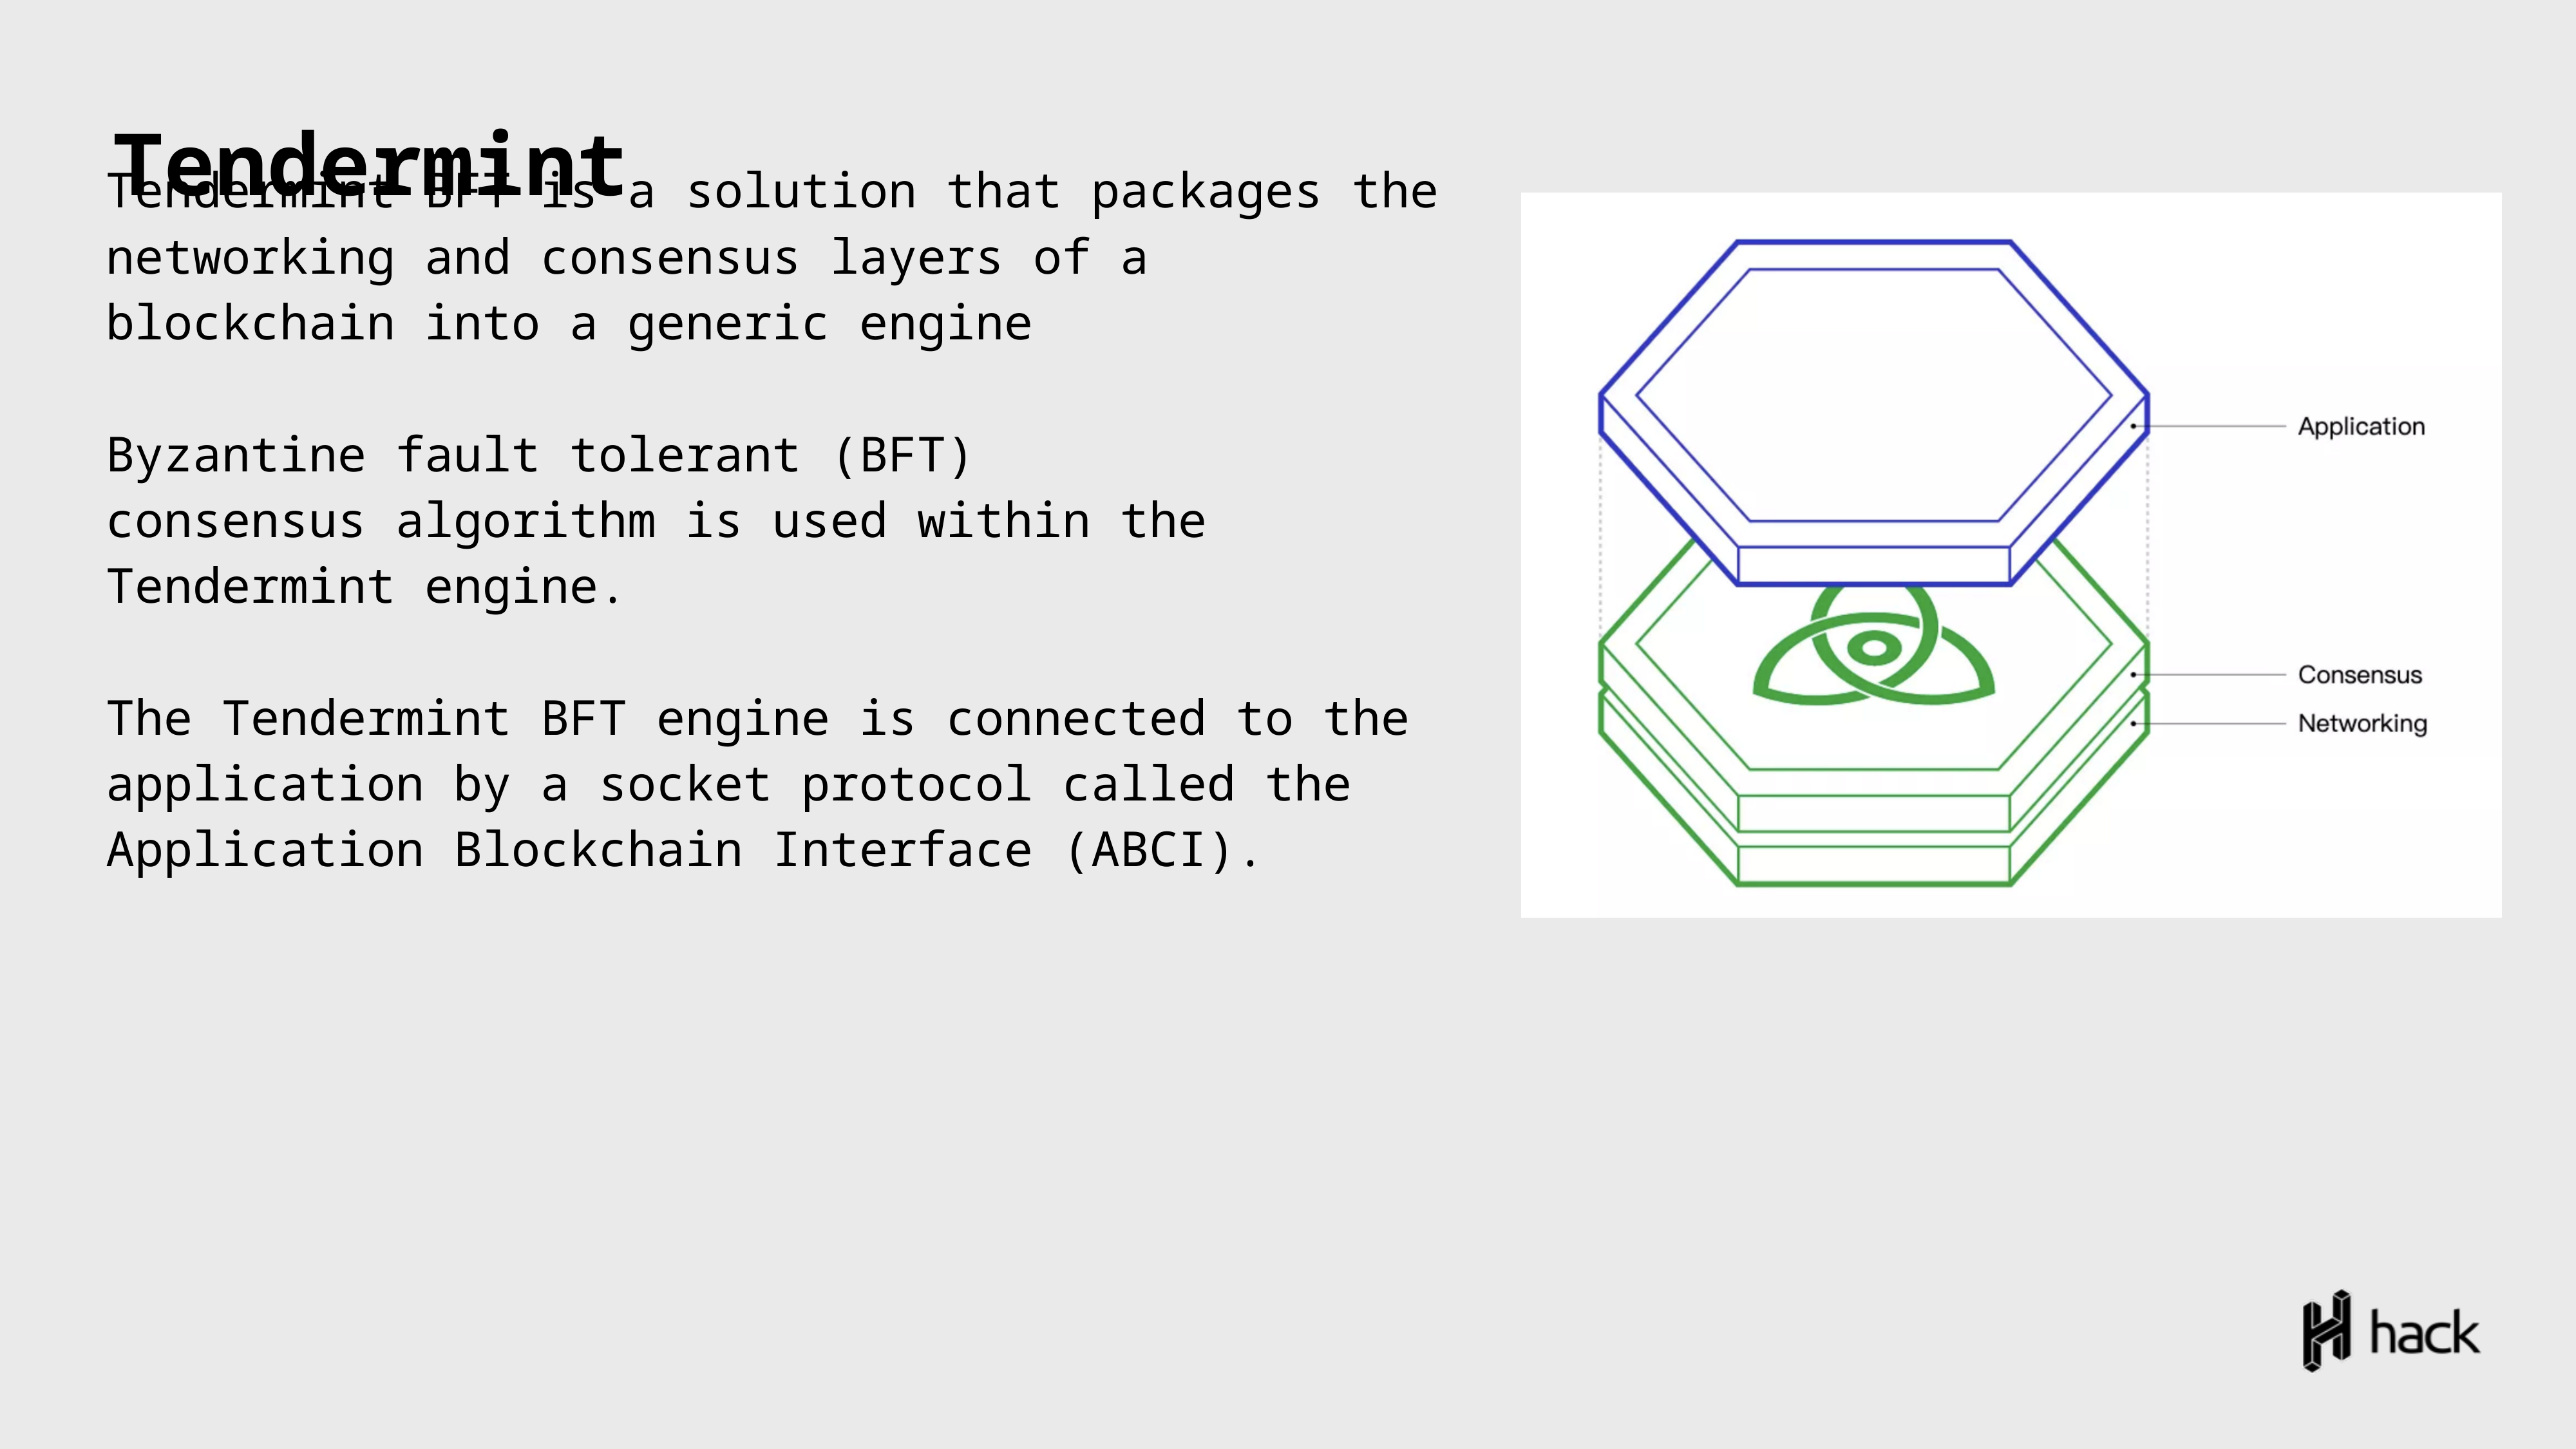

# Tendermint
Tendermint BFT is a solution that packages the networking and consensus layers of a blockchain into a generic engine
Byzantine fault tolerant (BFT)
consensus algorithm is used within the Tendermint engine.
The Tendermint BFT engine is connected to the application by a socket protocol called the Application Blockchain Interface (ABCI).